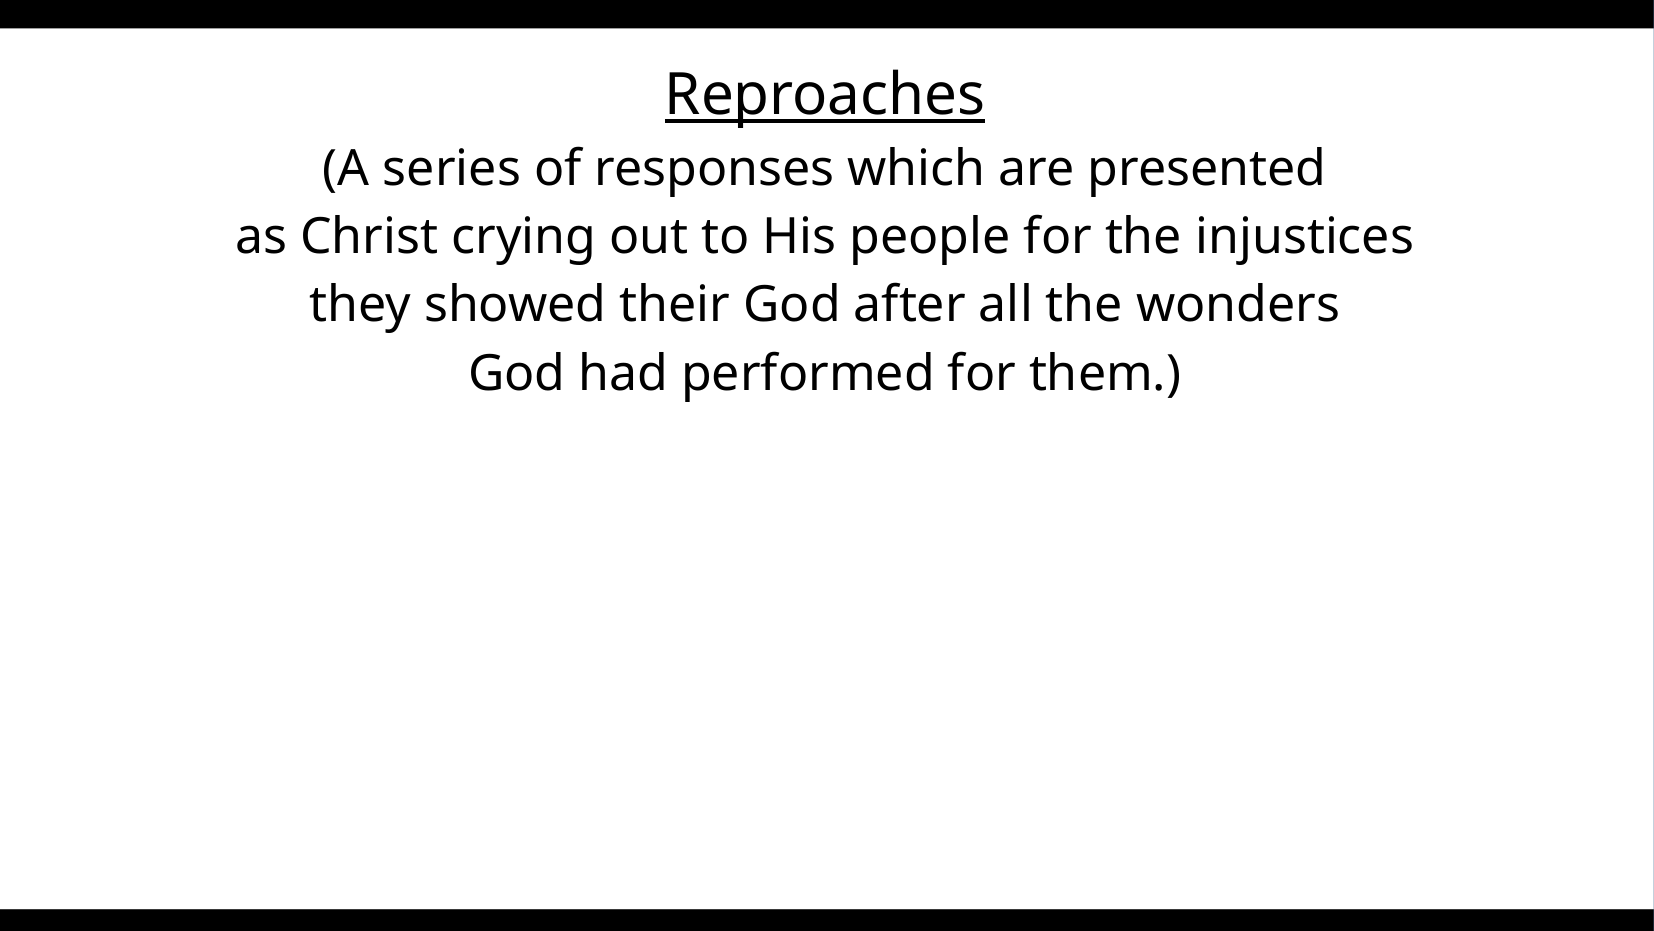

Reproaches
(A series of responses which are presented
as Christ crying out to His people for the injustices
they showed their God after all the wonders
God had performed for them.)